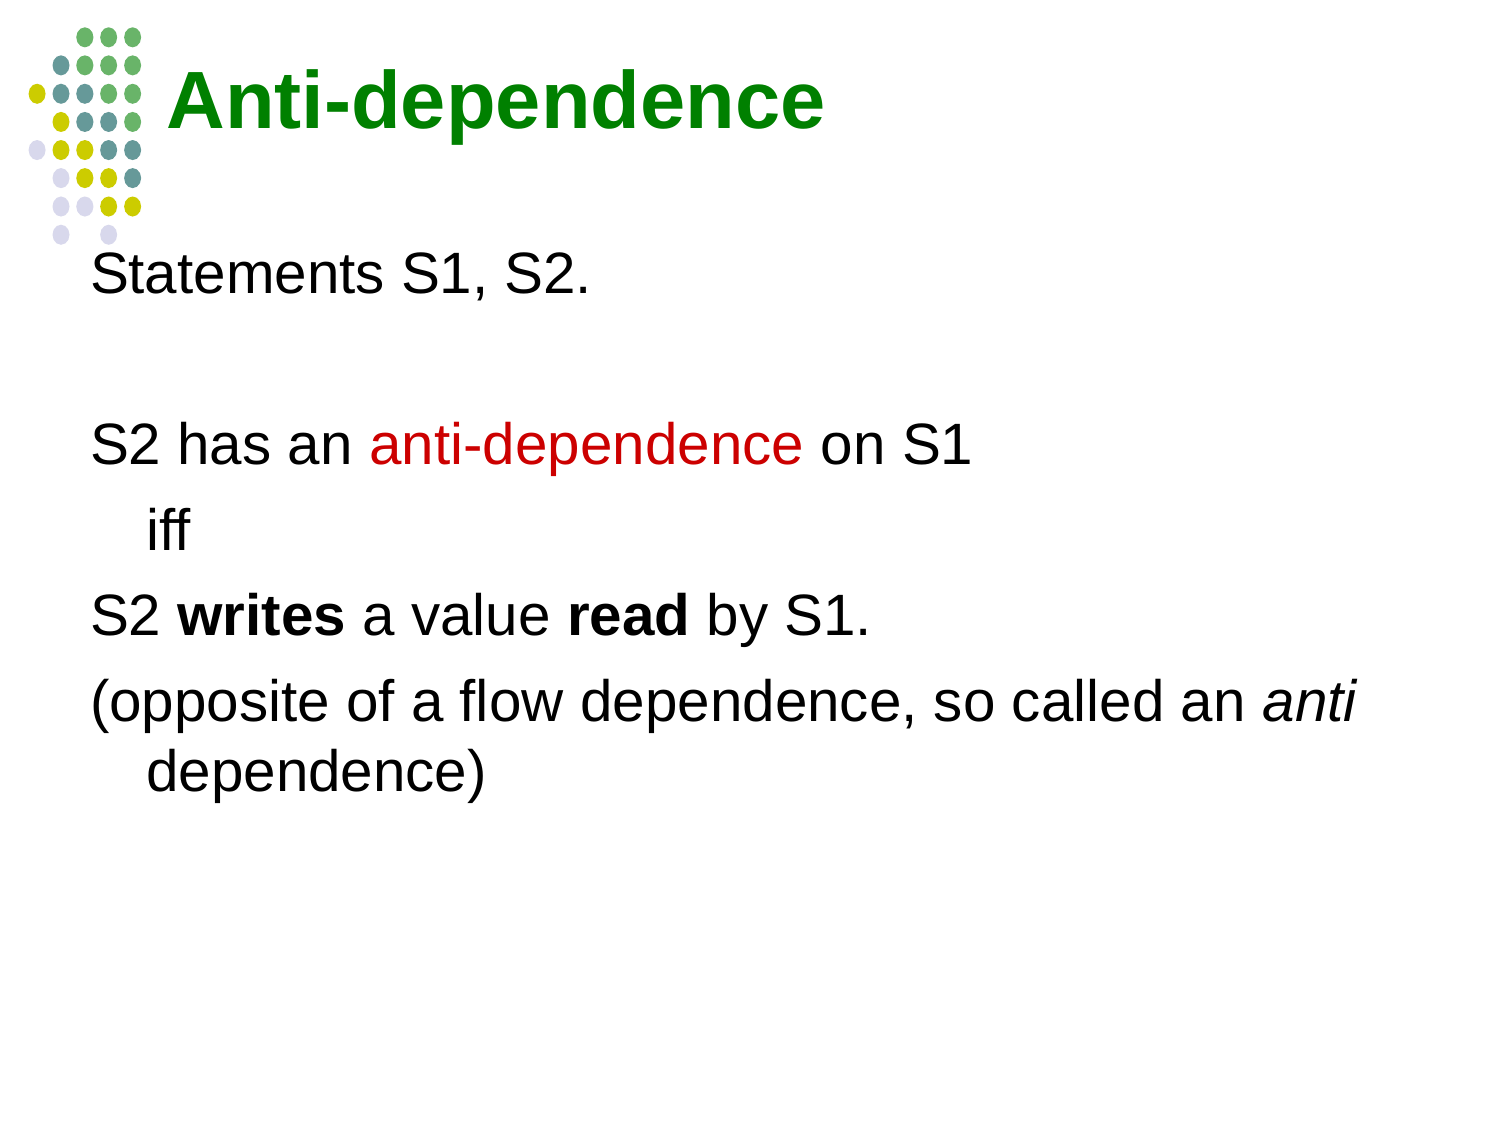

# Anti-dependence
Statements S1, S2.
S2 has an anti-dependence on S1
	iff
S2 writes a value read by S1.
(opposite of a ﬂow dependence, so called an anti dependence)